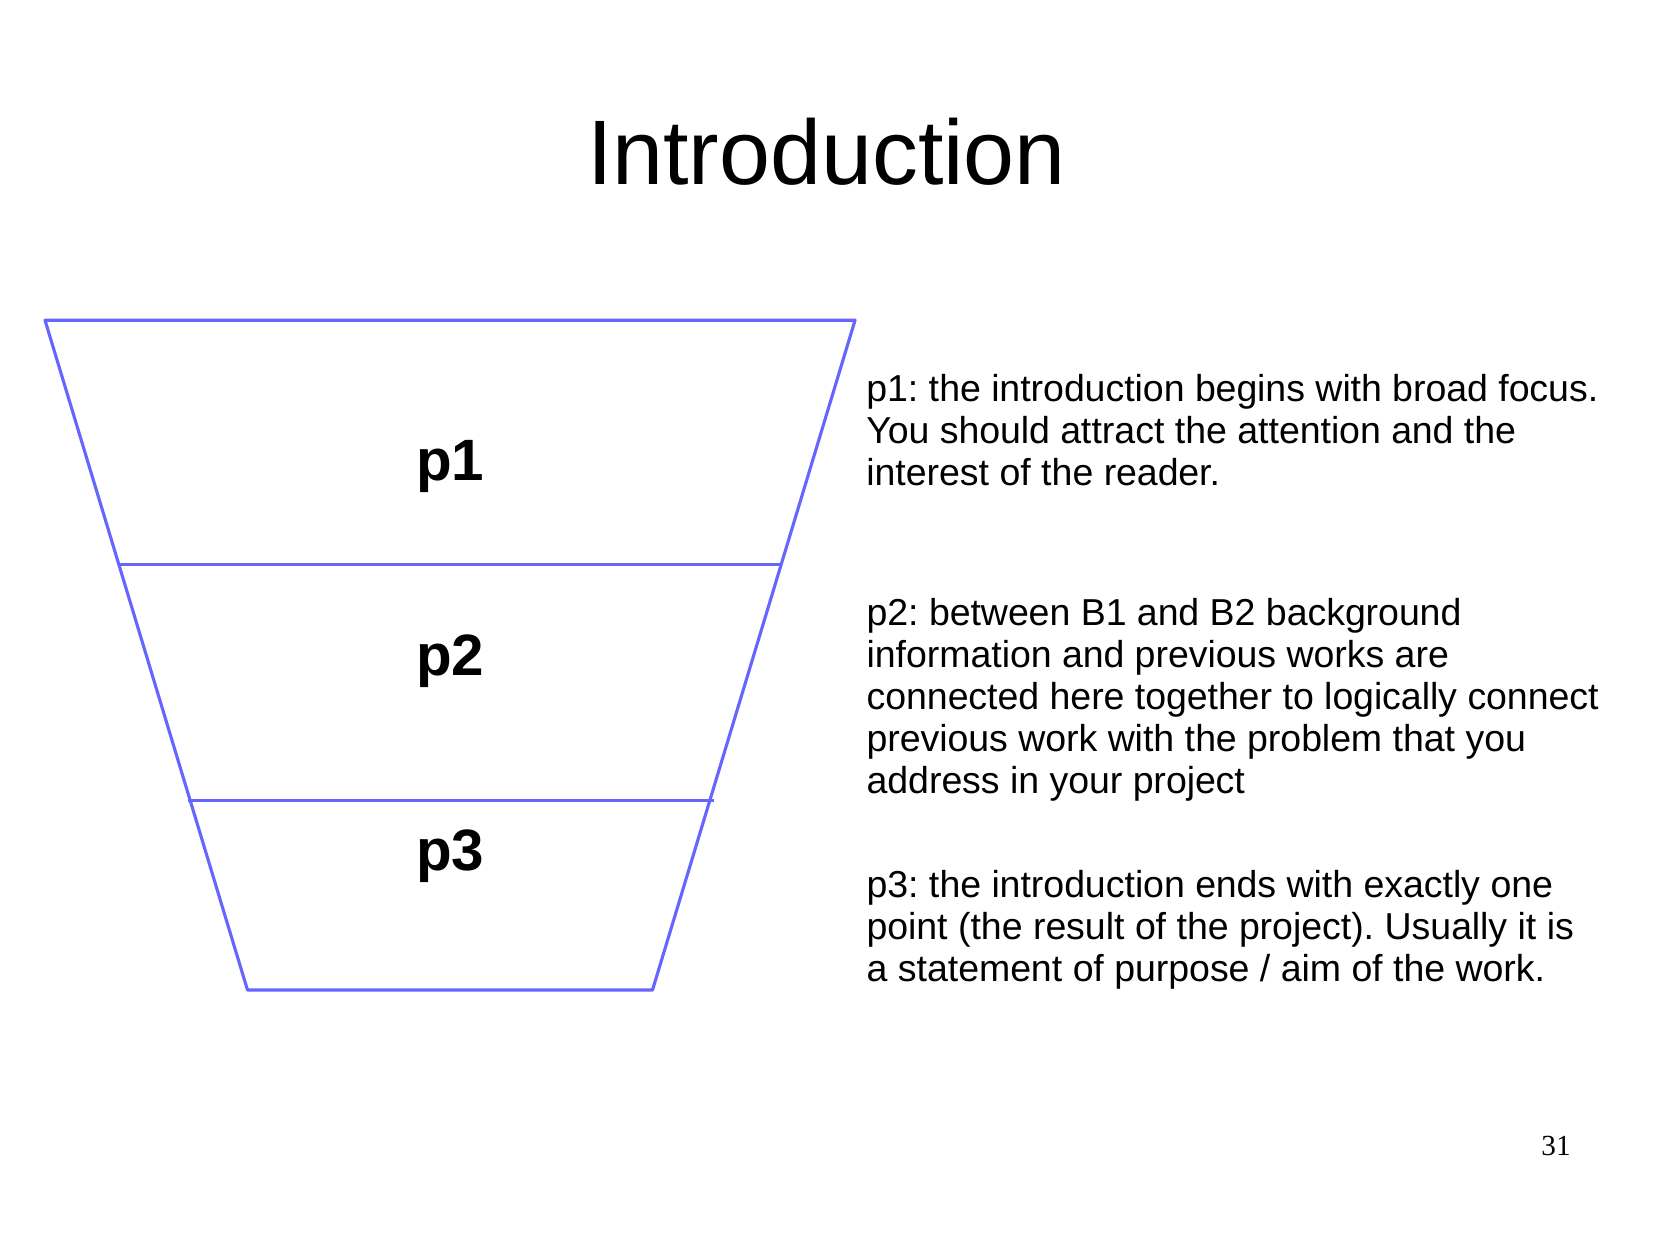

# Introduction
p1
p2
p3
p1: the introduction begins with broad focus.
You should attract the attention and the interest of the reader.
p2: between B1 and B2 background information and previous works are connected here together to logically connect previous work with the problem that you address in your project
p3: the introduction ends with exactly one point (the result of the project). Usually it is a statement of purpose / aim of the work.
31